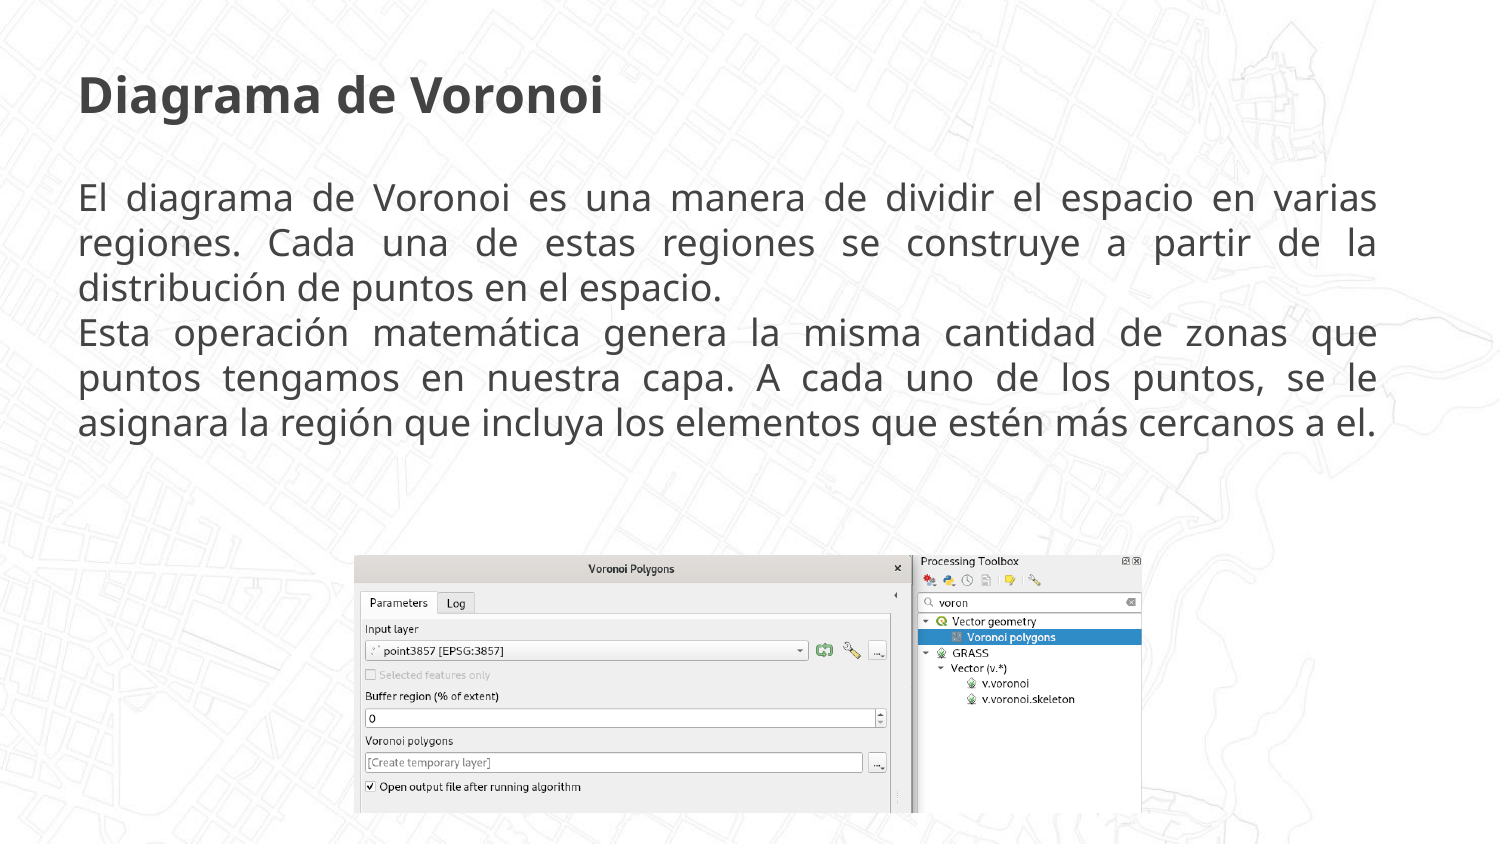

Diagrama de Voronoi
El diagrama de Voronoi es una manera de dividir el espacio en varias regiones. Cada una de estas regiones se construye a partir de la distribución de puntos en el espacio.
Esta operación matemática genera la misma cantidad de zonas que puntos tengamos en nuestra capa. A cada uno de los puntos, se le asignara la región que incluya los elementos que estén más cercanos a el.